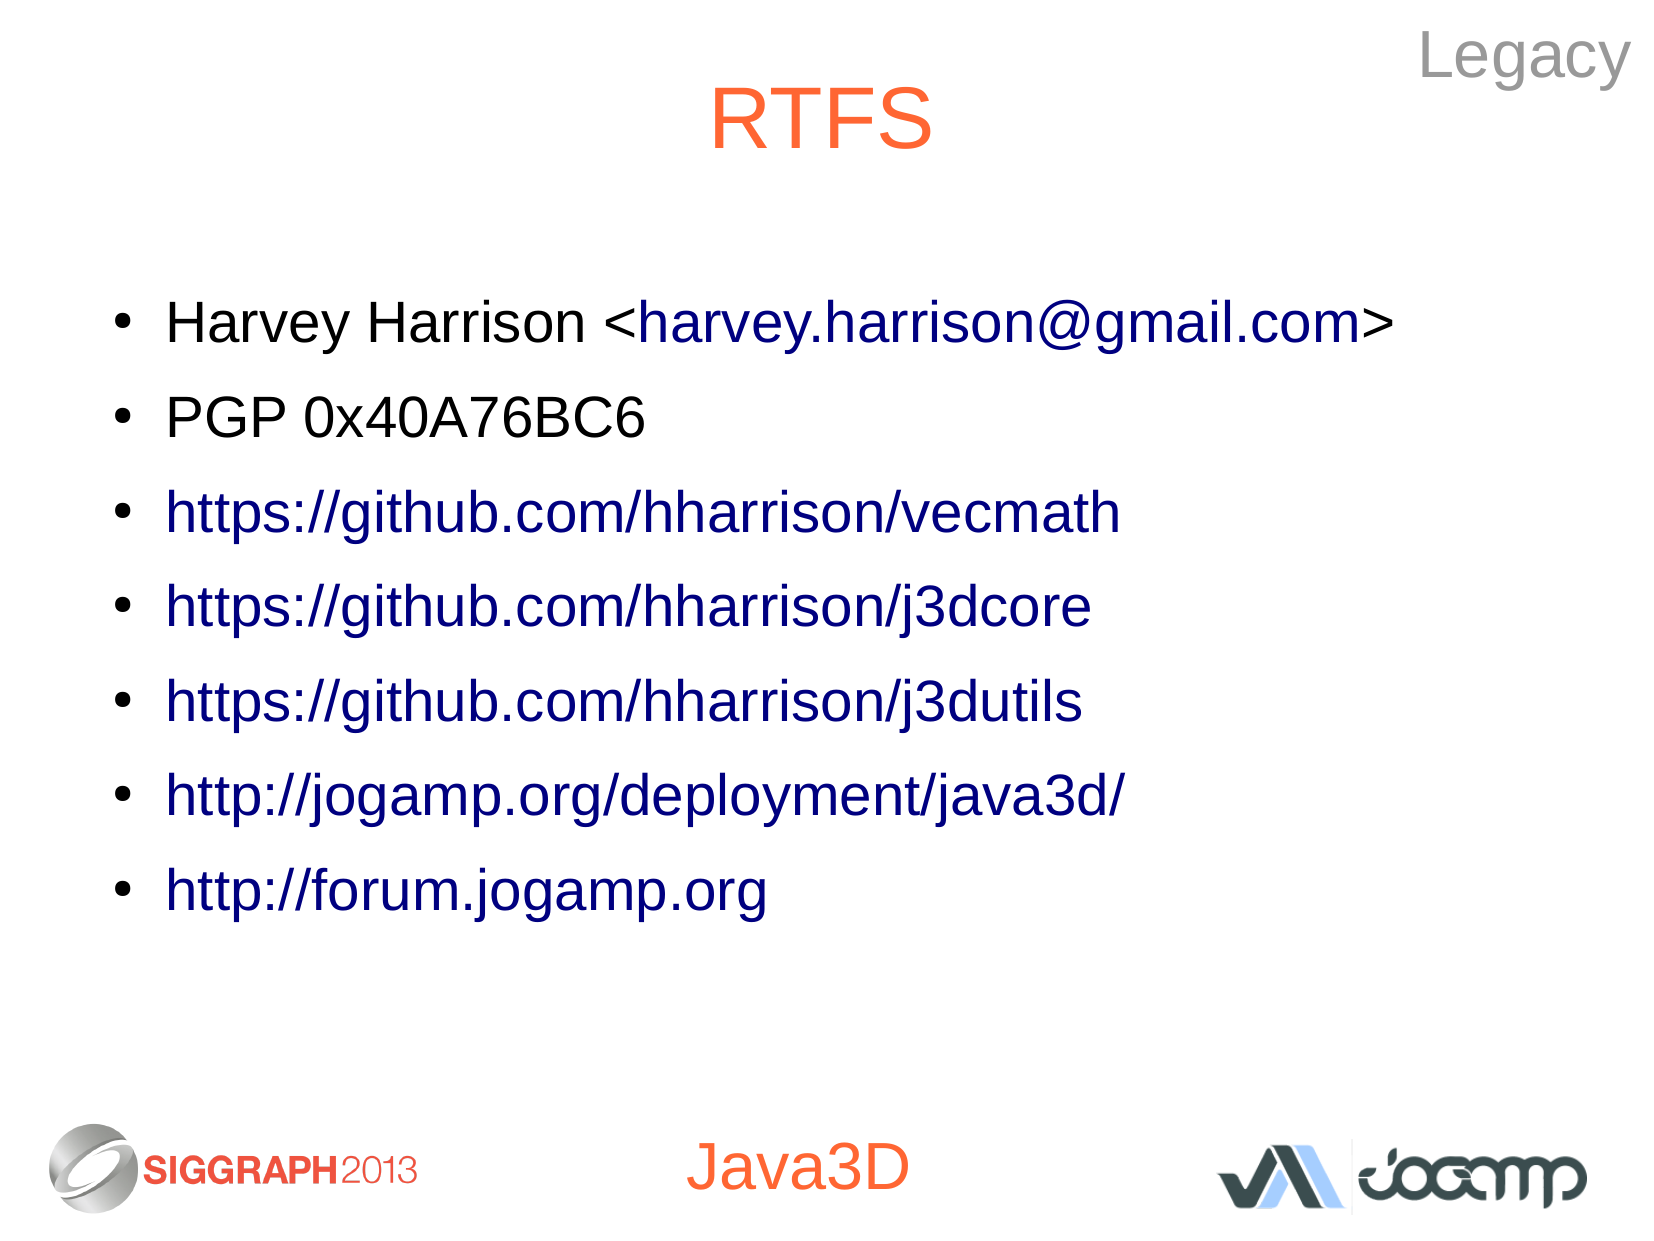

Legacy
# RTFS
Harvey Harrison <harvey.harrison@gmail.com>
PGP 0x40A76BC6
https://github.com/hharrison/vecmath
https://github.com/hharrison/j3dcore
https://github.com/hharrison/j3dutils
http://jogamp.org/deployment/java3d/
http://forum.jogamp.org
Java3D